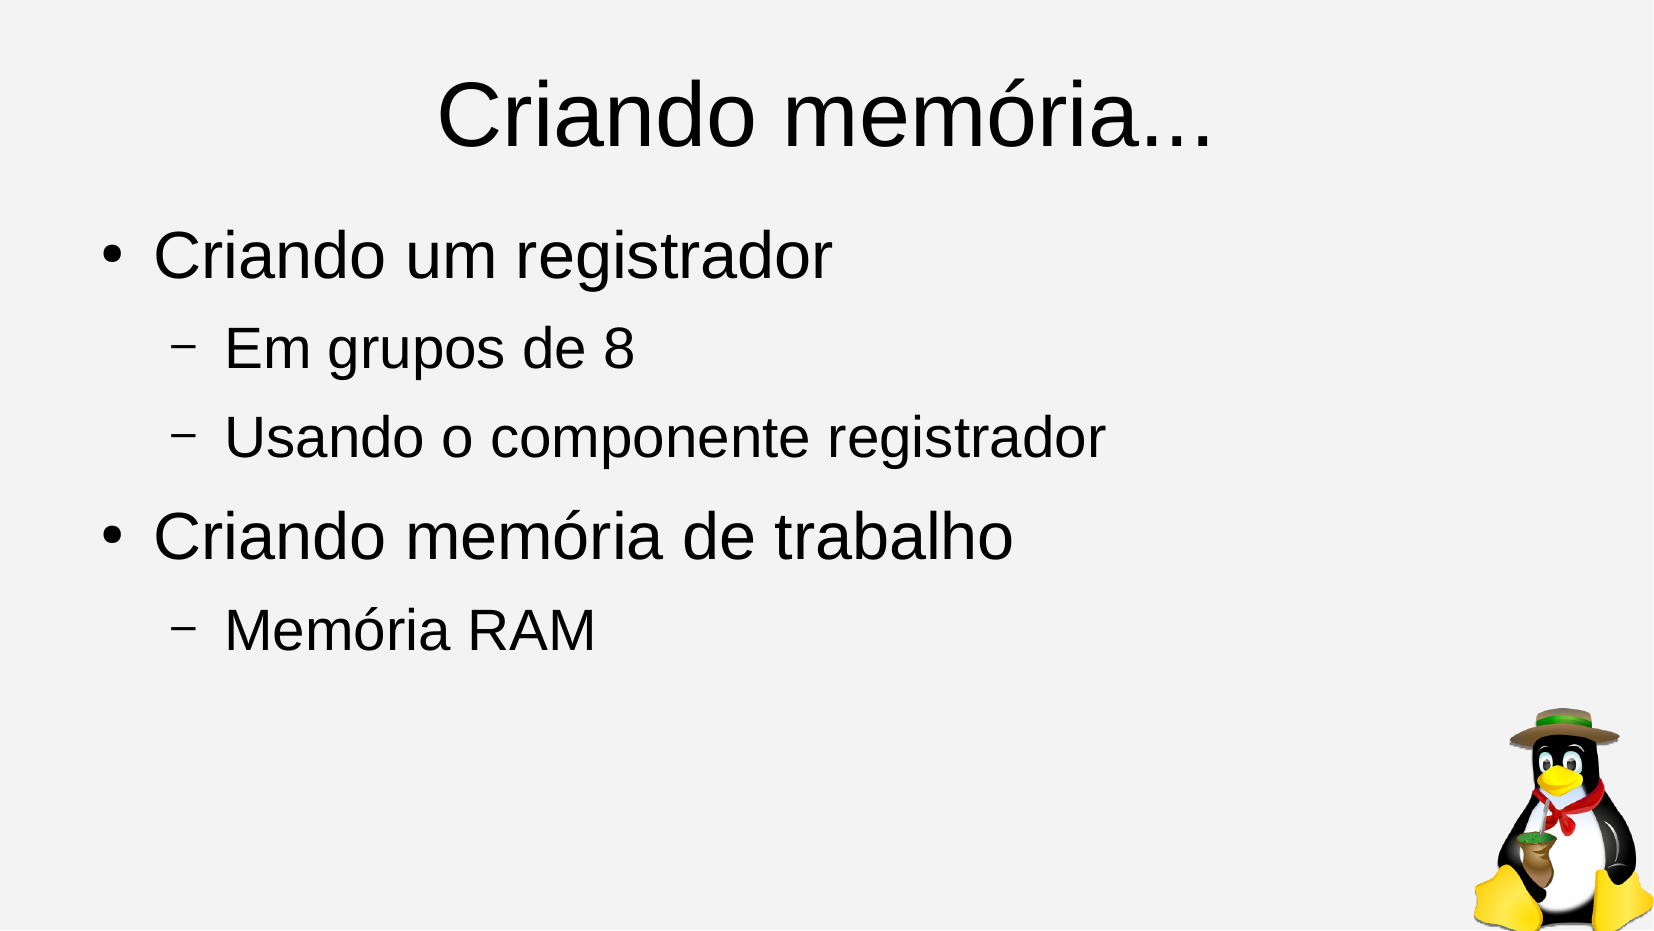

# Criando memória...
Criando um registrador
Em grupos de 8
Usando o componente registrador
Criando memória de trabalho
Memória RAM